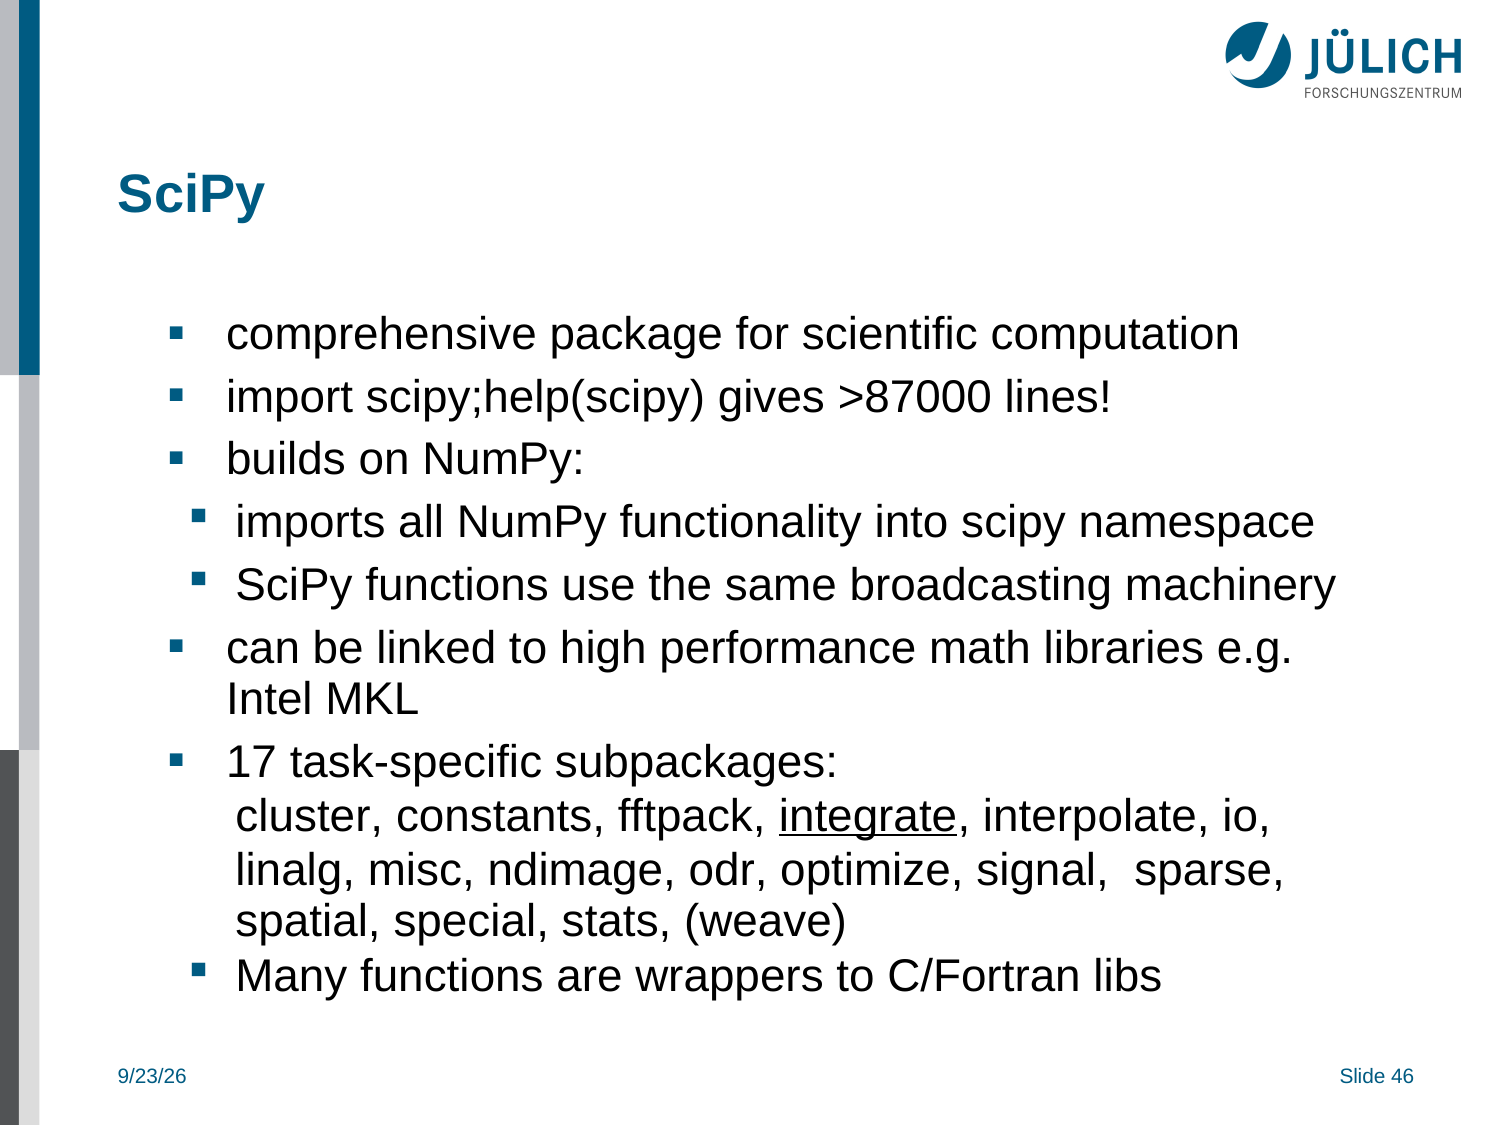

# SciPy
comprehensive package for scientific computation
import scipy;help(scipy) gives >87000 lines!
builds on NumPy:
imports all NumPy functionality into scipy namespace
SciPy functions use the same broadcasting machinery
can be linked to high performance math libraries e.g. Intel MKL
17 task-specific subpackages:
cluster, constants, fftpack, integrate, interpolate, io,
linalg, misc, ndimage, odr, optimize, signal, sparse, spatial, special, stats, (weave)
Many functions are wrappers to C/Fortran libs